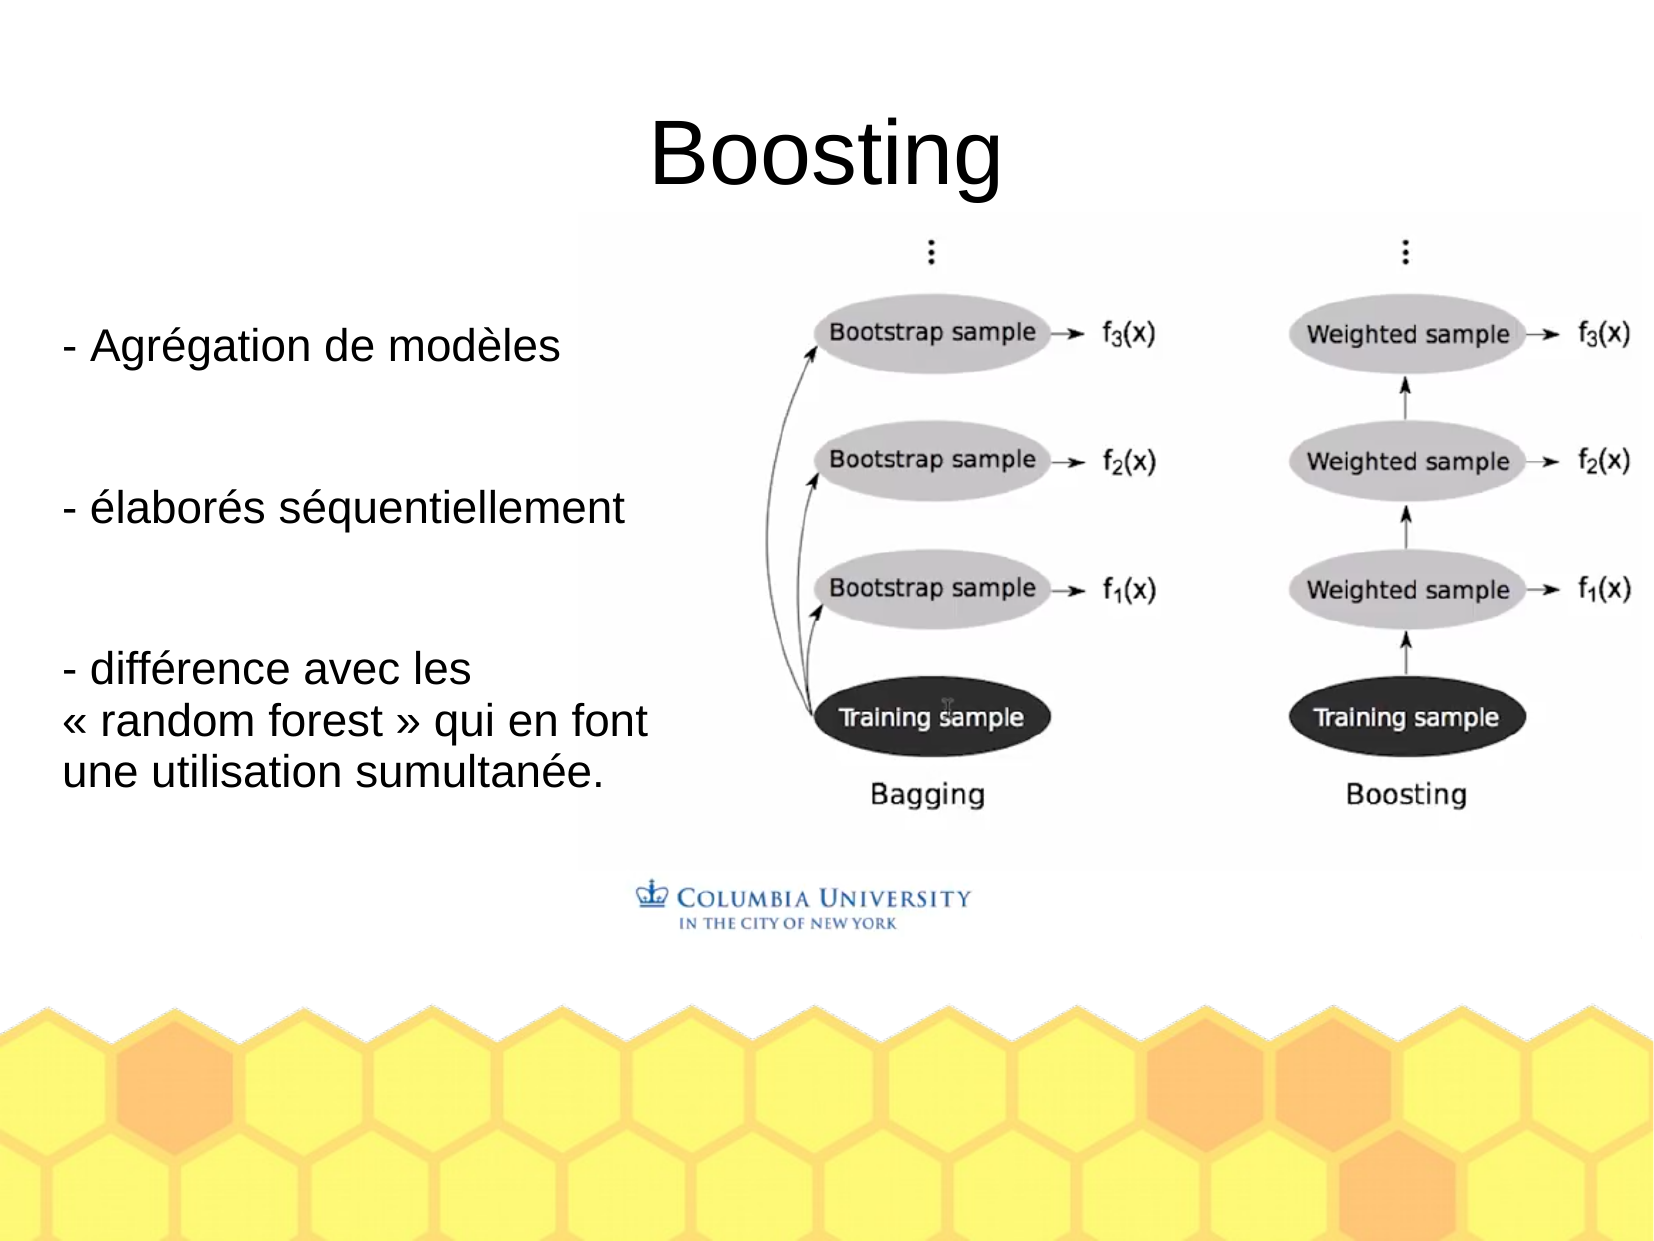

# Boosting
- Agrégation de modèles
- élaborés séquentiellement
- différence avec les « random forest » qui en font une utilisation sumultanée.